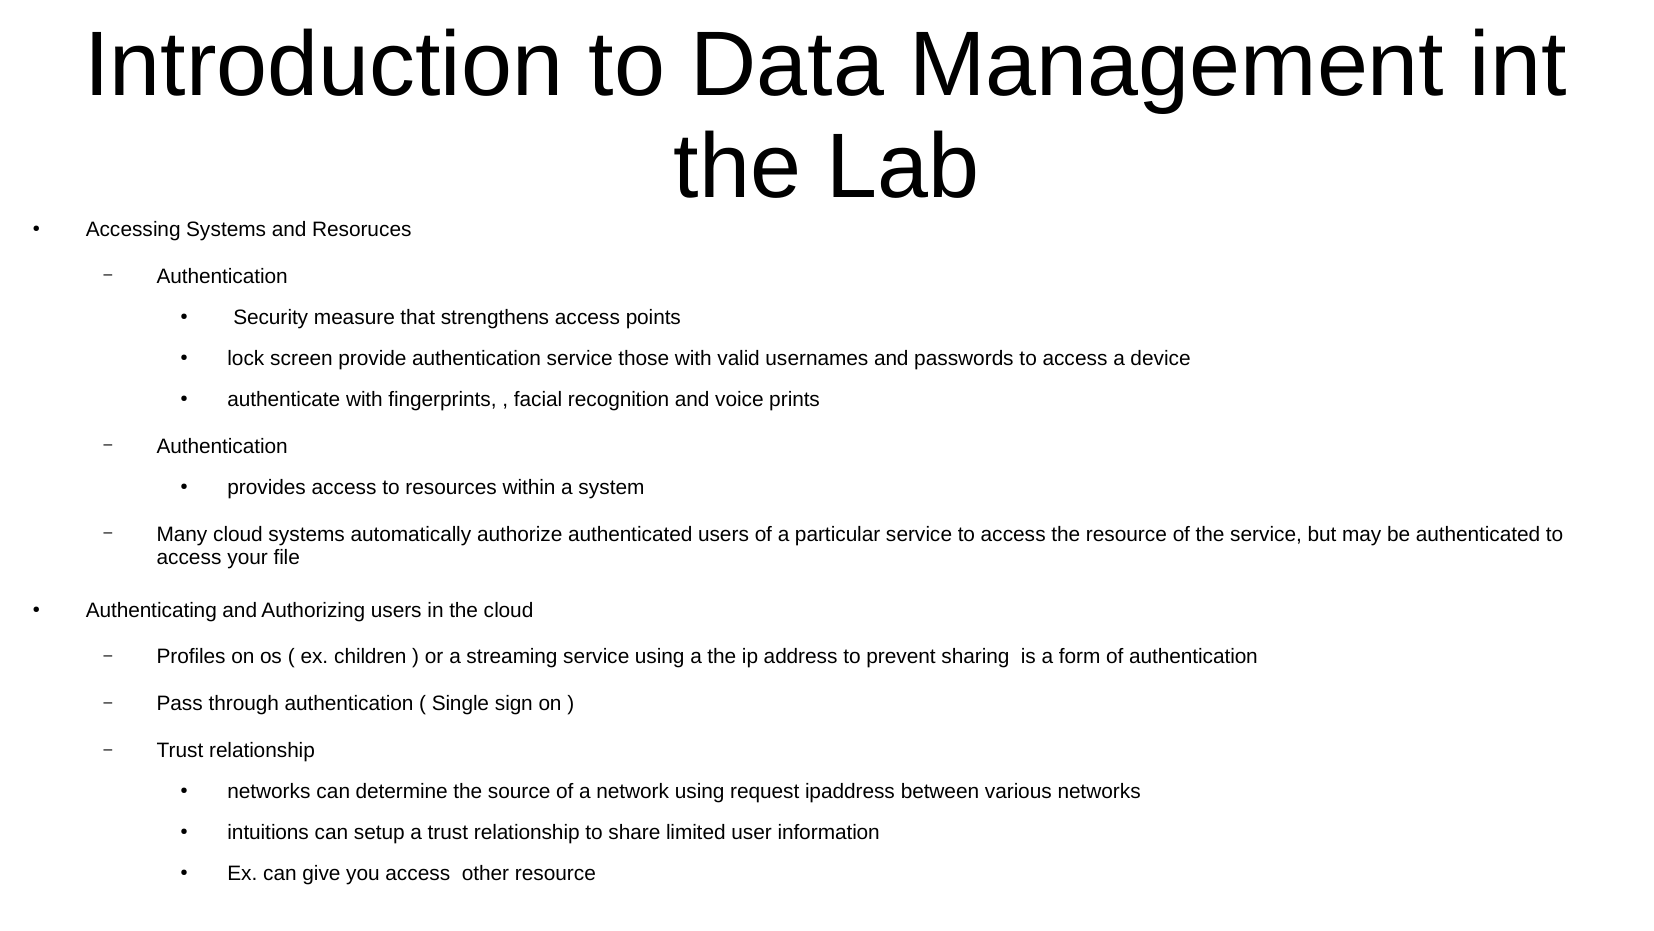

# Introduction to Data Management int the Lab
Accessing Systems and Resoruces
Authentication
 Security measure that strengthens access points
lock screen provide authentication service those with valid usernames and passwords to access a device
authenticate with fingerprints, , facial recognition and voice prints
Authentication
provides access to resources within a system
Many cloud systems automatically authorize authenticated users of a particular service to access the resource of the service, but may be authenticated to access your file
Authenticating and Authorizing users in the cloud
Profiles on os ( ex. children ) or a streaming service using a the ip address to prevent sharing is a form of authentication
Pass through authentication ( Single sign on )
Trust relationship
networks can determine the source of a network using request ipaddress between various networks
intuitions can setup a trust relationship to share limited user information
Ex. can give you access other resource